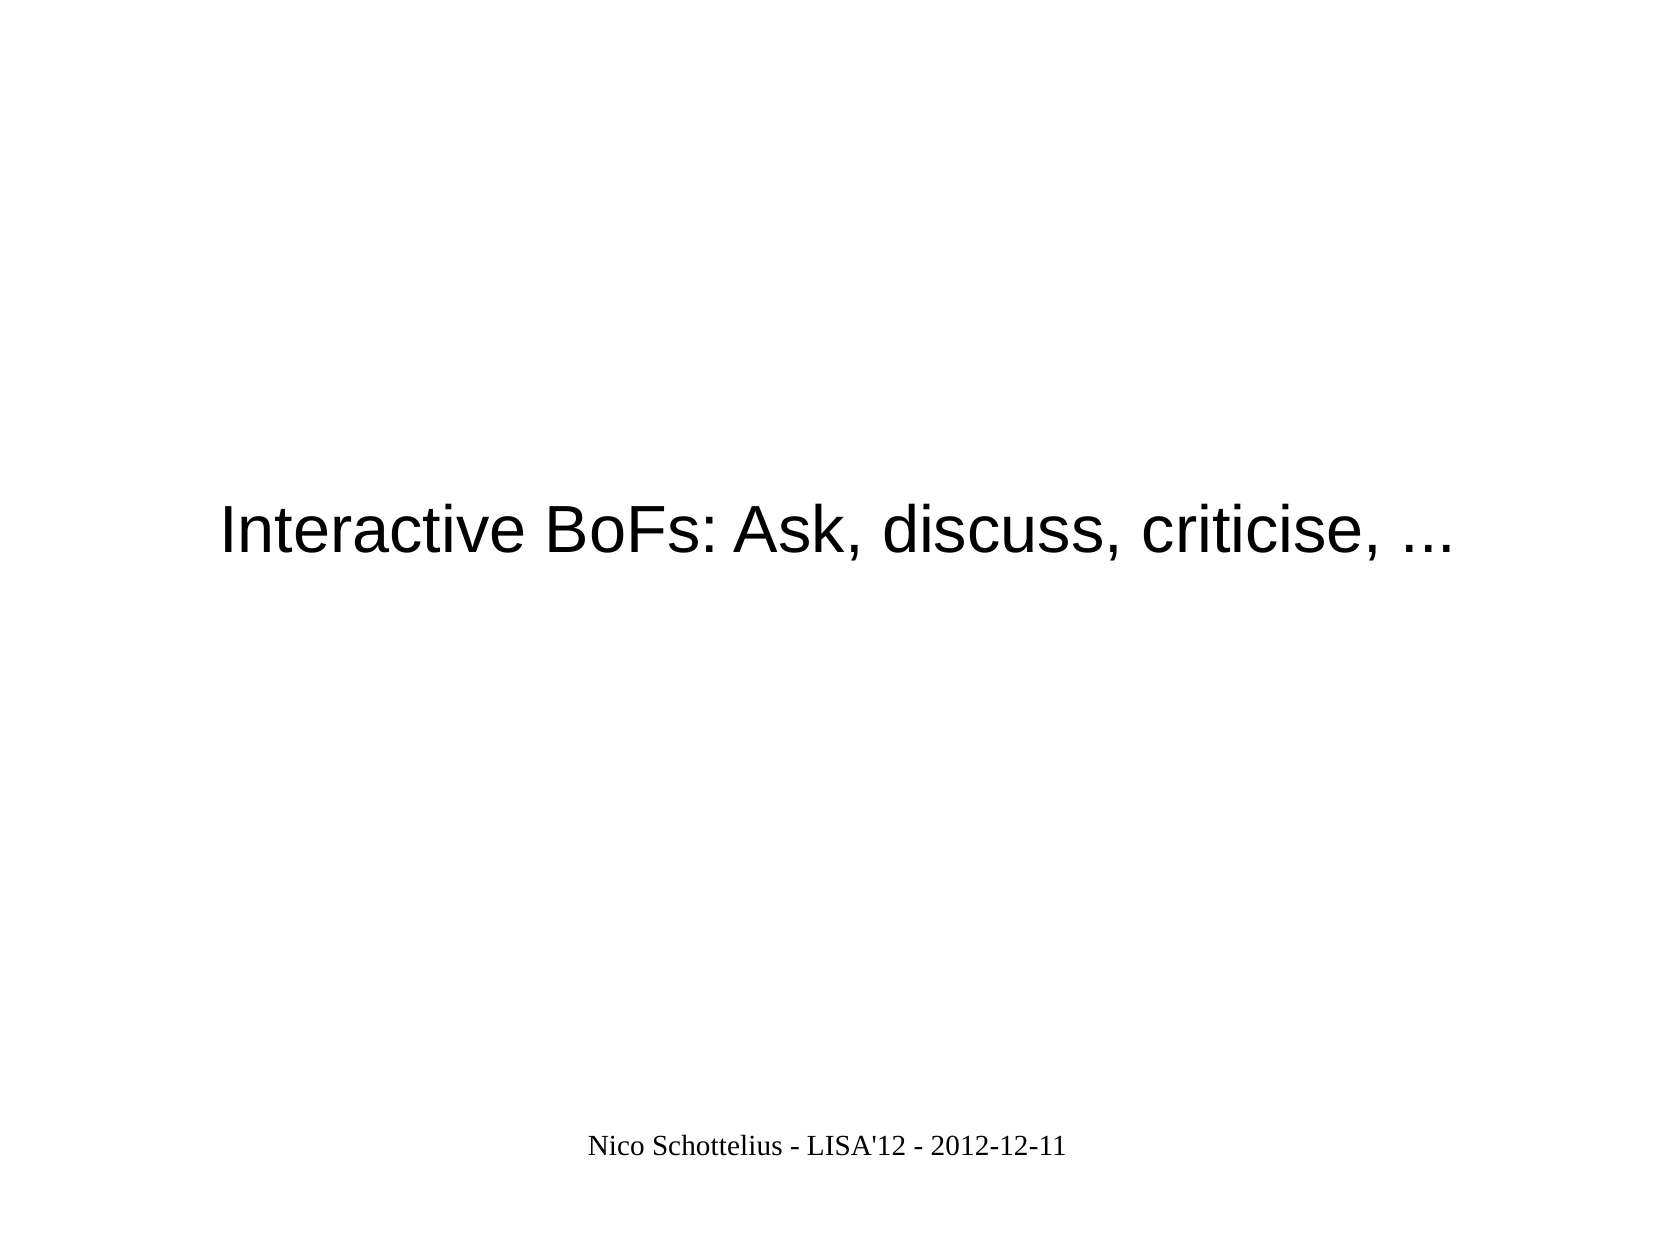

# Interactive BoFs: Ask, discuss, criticise, ...
Nico Schottelius - LISA'12 - 2012-12-11